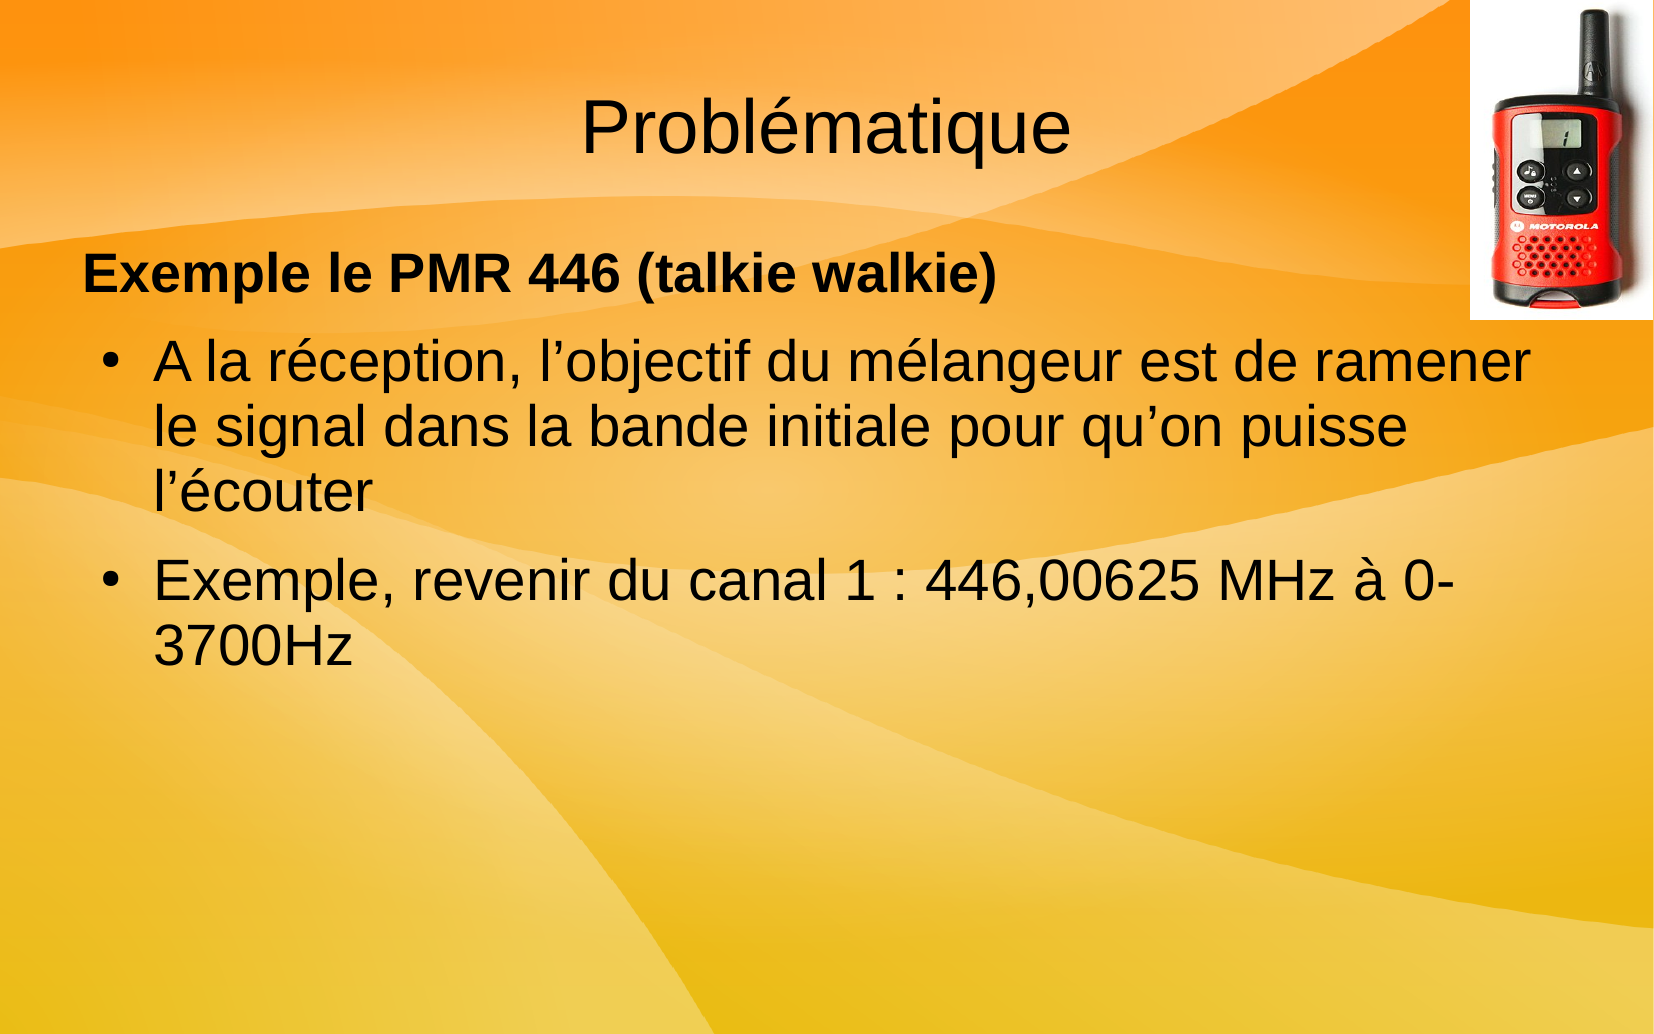

# Problématique
Exemple le PMR 446 (talkie walkie)
A la réception, l’objectif du mélangeur est de ramener le signal dans la bande initiale pour qu’on puisse l’écouter
Exemple, revenir du canal 1 : 446,00625 MHz à 0-3700Hz